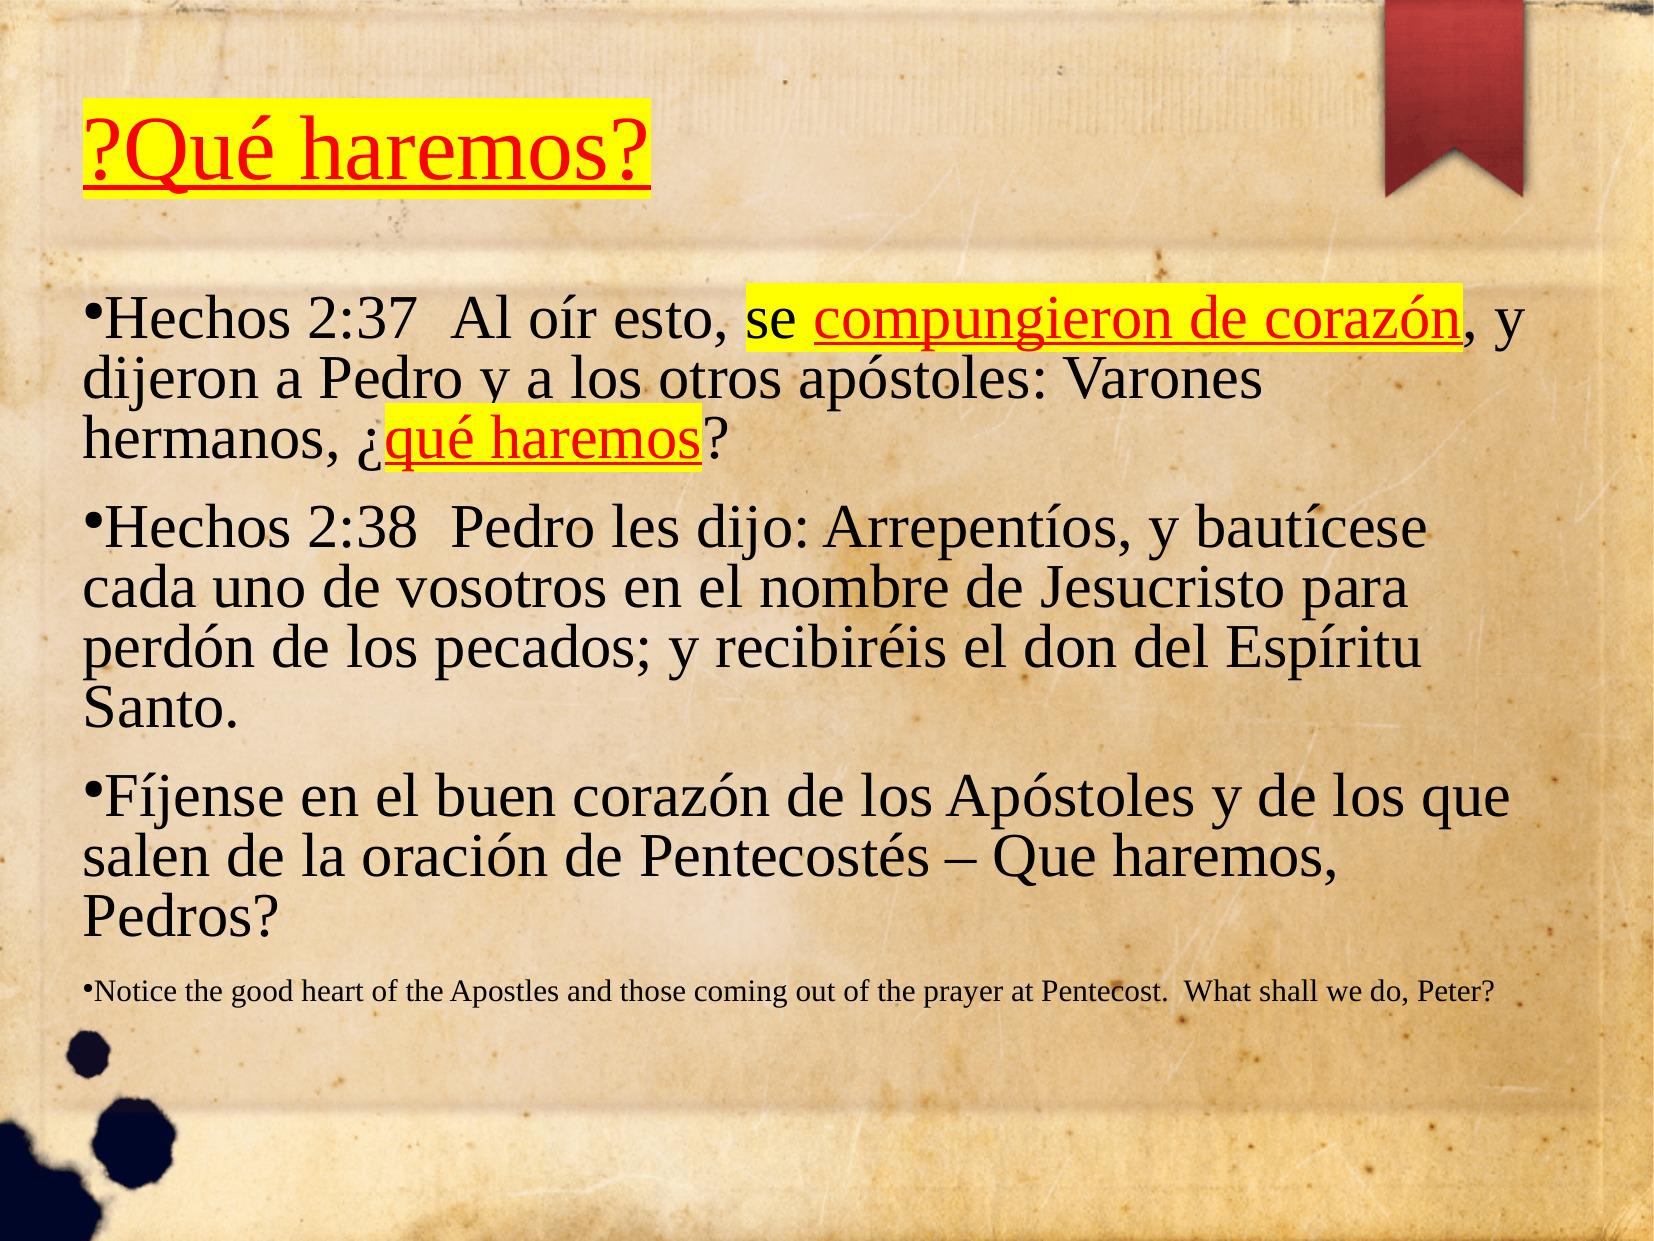

# ?Qué haremos?
Hechos 2:37  Al oír esto, se compungieron de corazón, y dijeron a Pedro y a los otros apóstoles: Varones hermanos, ¿qué haremos?
Hechos 2:38  Pedro les dijo: Arrepentíos, y bautícese cada uno de vosotros en el nombre de Jesucristo para perdón de los pecados; y recibiréis el don del Espíritu Santo.
Fíjense en el buen corazón de los Apóstoles y de los que salen de la oración de Pentecostés – Que haremos, Pedros?
Notice the good heart of the Apostles and those coming out of the prayer at Pentecost. What shall we do, Peter?